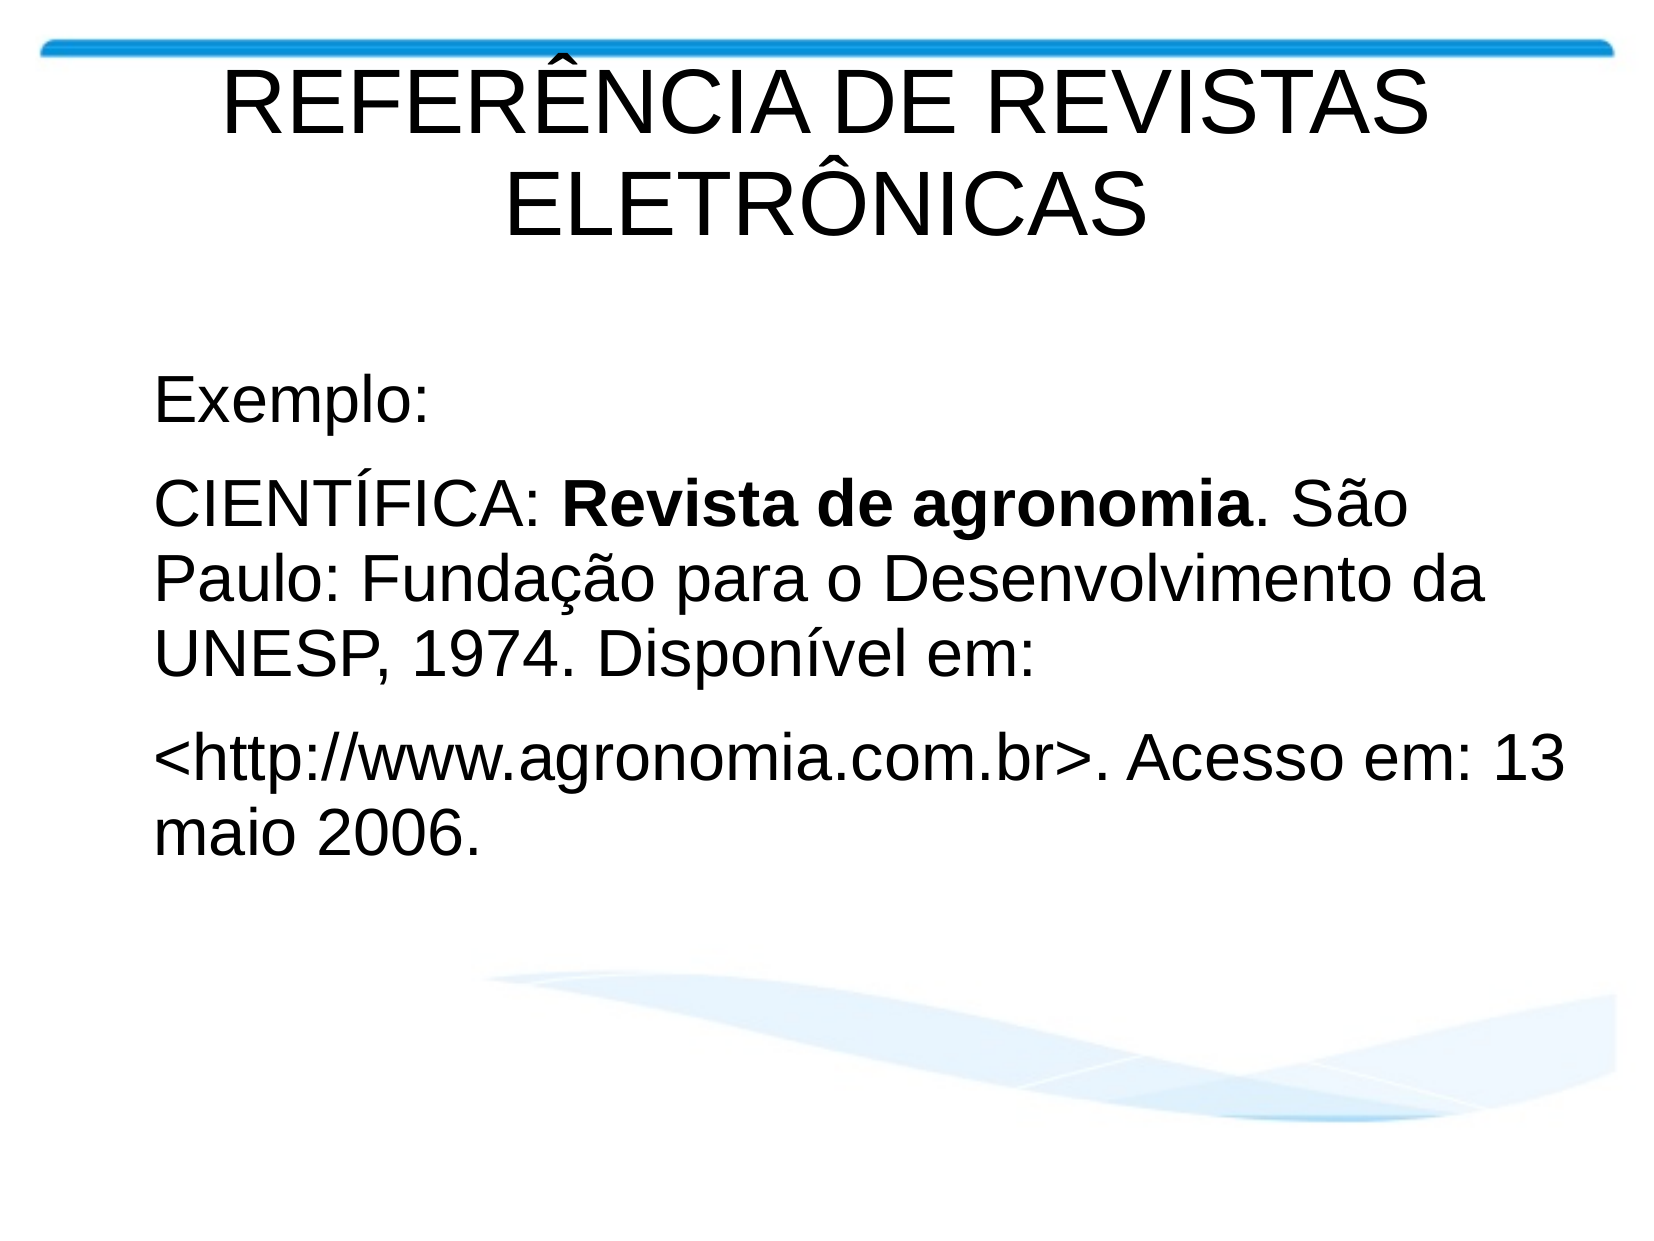

# REFERÊNCIA DE REVISTAS ELETRÔNICAS
Exemplo:
CIENTÍFICA: Revista de agronomia. São Paulo: Fundação para o Desenvolvimento da UNESP, 1974. Disponível em:
<http://www.agronomia.com.br>. Acesso em: 13 maio 2006.